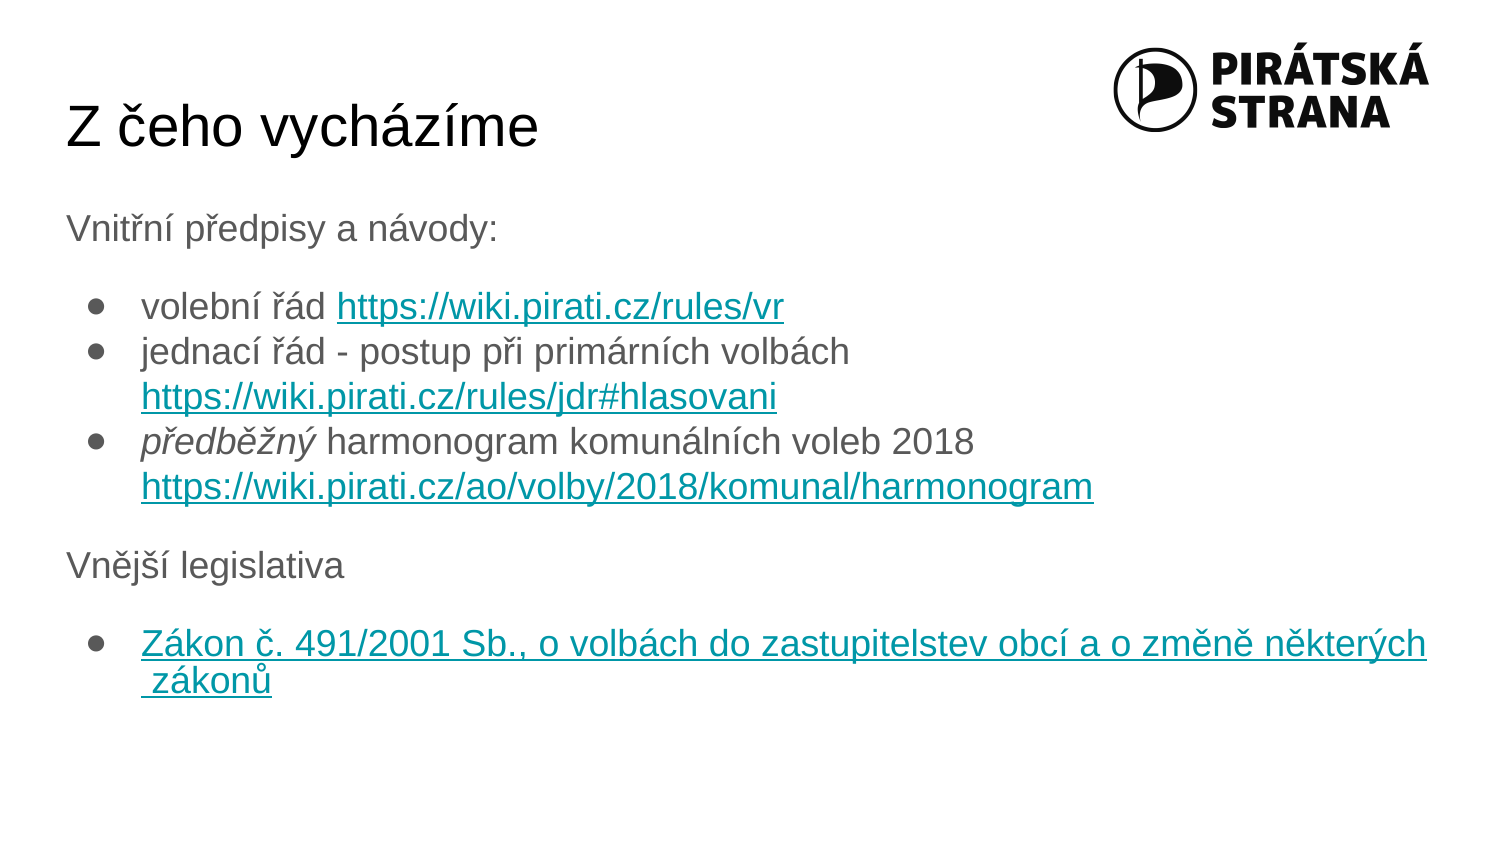

# Z čeho vycházíme
Vnitřní předpisy a návody:
volební řád https://wiki.pirati.cz/rules/vr
jednací řád - postup při primárních volbách https://wiki.pirati.cz/rules/jdr#hlasovani
předběžný harmonogram komunálních voleb 2018 https://wiki.pirati.cz/ao/volby/2018/komunal/harmonogram
Vnější legislativa
Zákon č. 491/2001 Sb., o volbách do zastupitelstev obcí a o změně některých zákonů